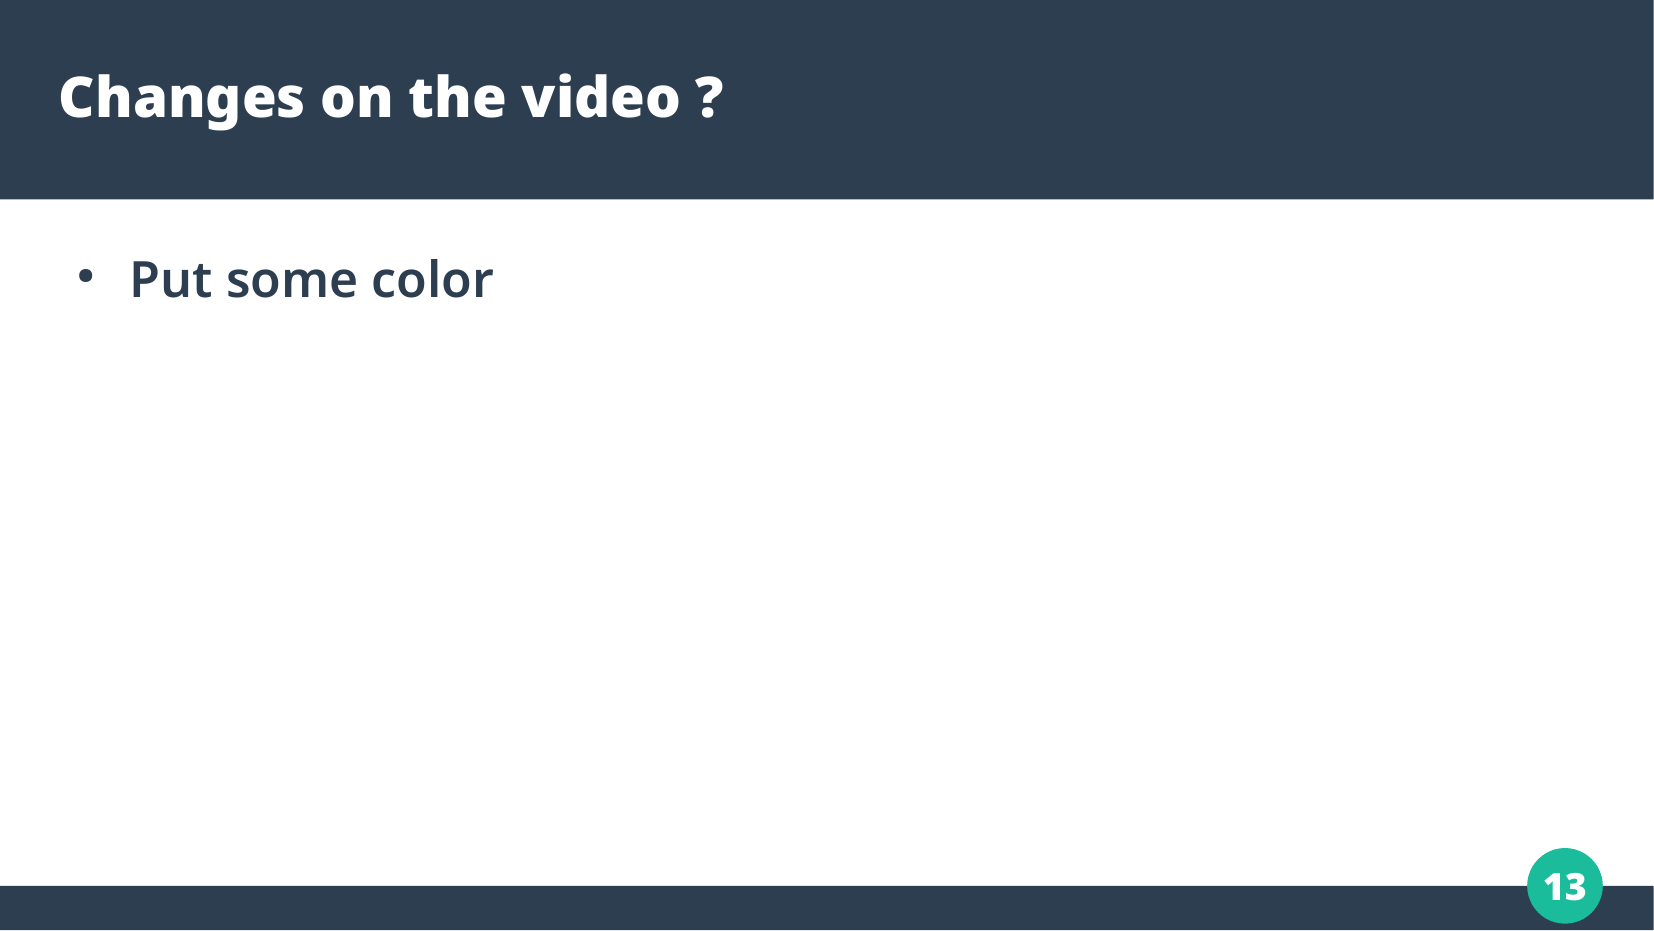

# Changes on the video ?
Put some color